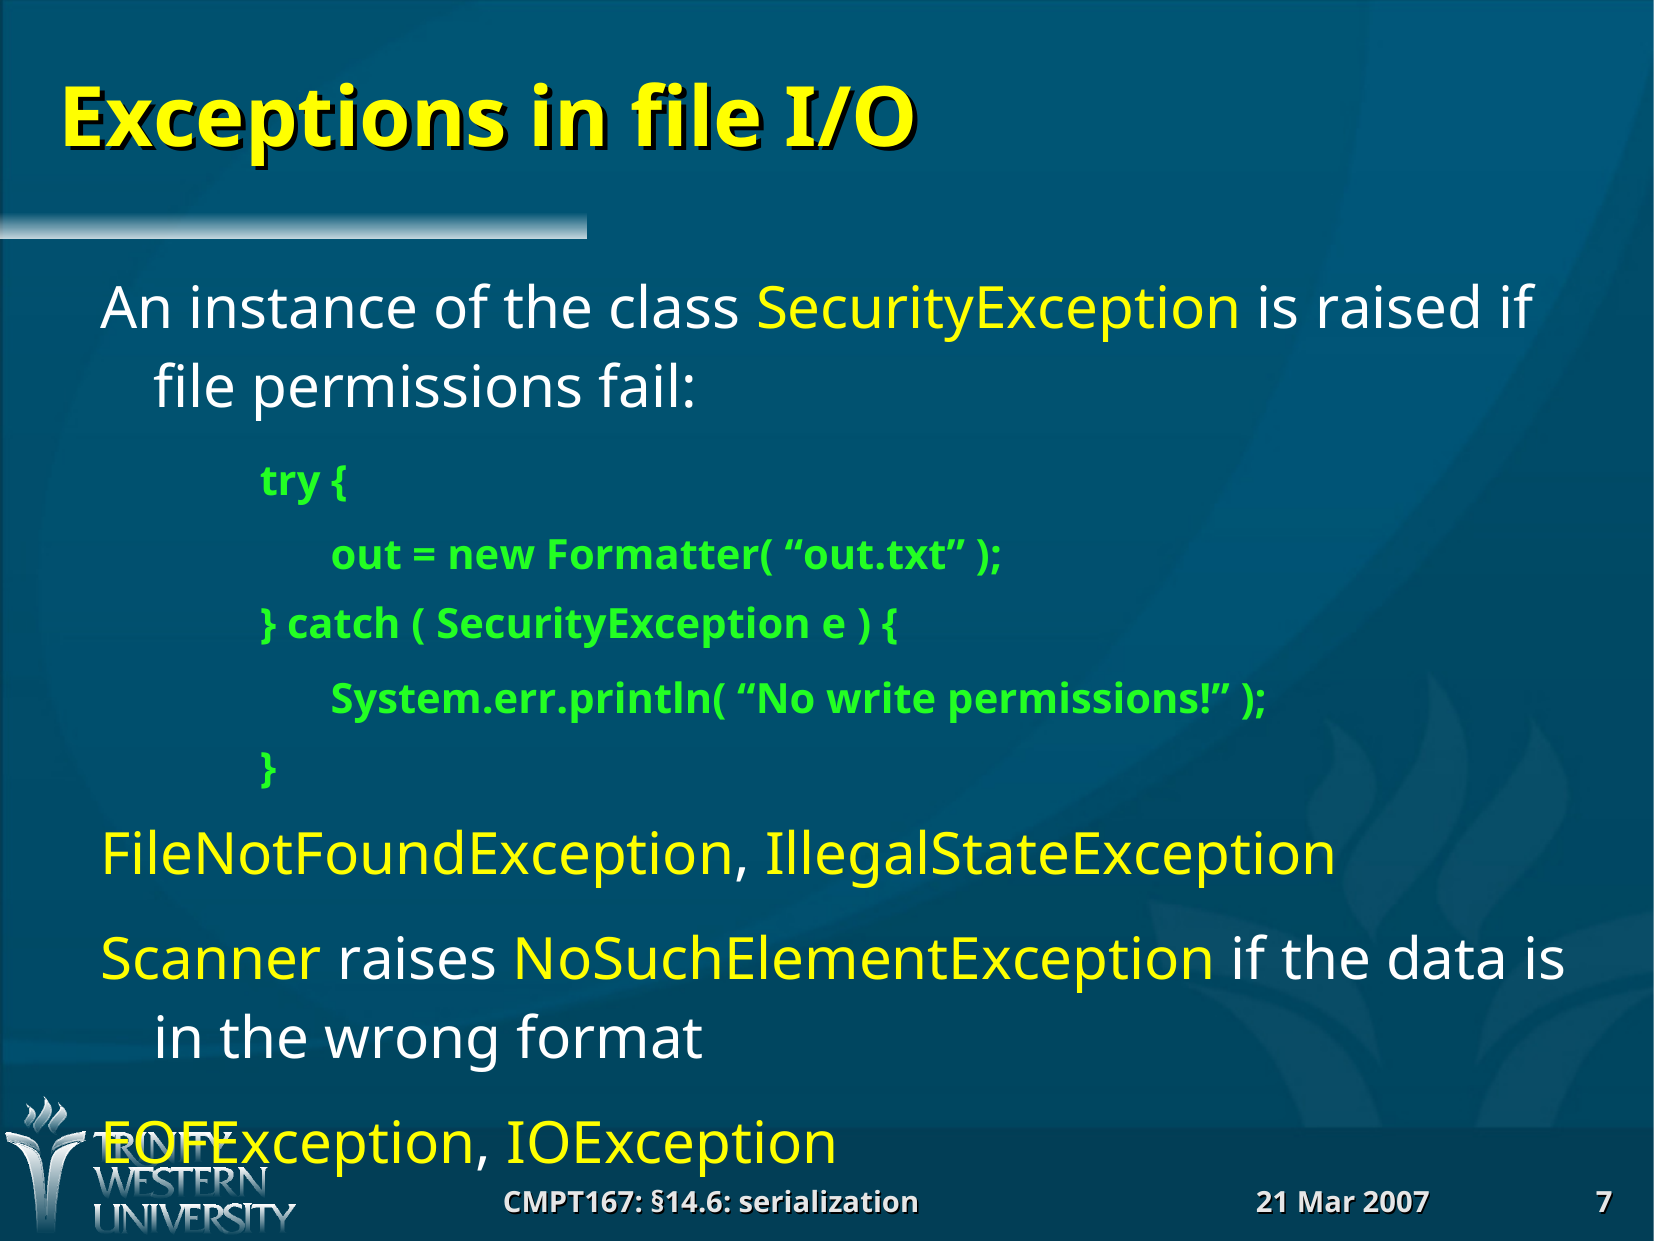

# Exceptions in file I/O
An instance of the class SecurityException is raised if file permissions fail:
try {
out = new Formatter( “out.txt” );
} catch ( SecurityException e ) {
System.err.println( “No write permissions!” );
}
FileNotFoundException, IllegalStateException
Scanner raises NoSuchElementException if the data is in the wrong format
EOFException, IOException
CMPT167: §14.6: serialization
21 Mar 2007
7